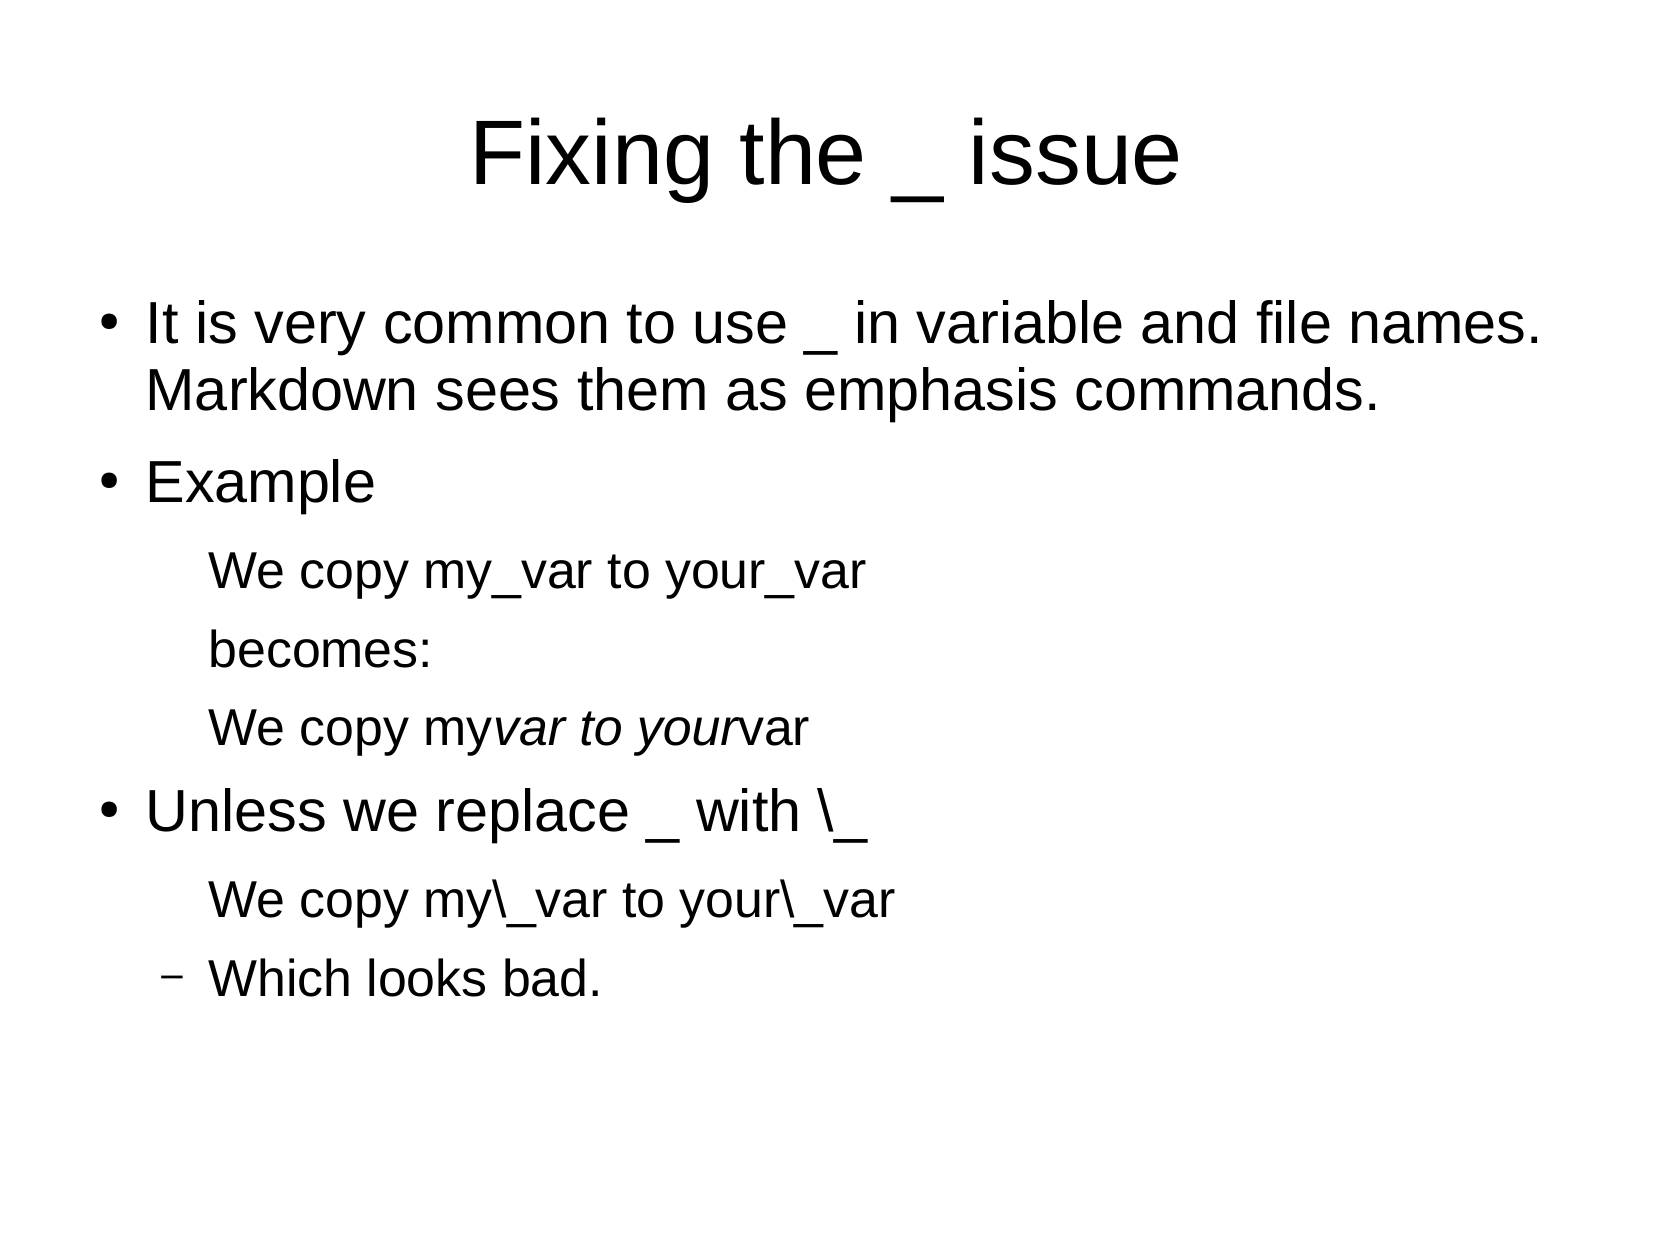

# Fixing the _ issue
It is very common to use _ in variable and file names. Markdown sees them as emphasis commands.
Example
We copy my_var to your_var
becomes:
We copy myvar to yourvar
Unless we replace _ with \_
We copy my\_var to your\_var
Which looks bad.